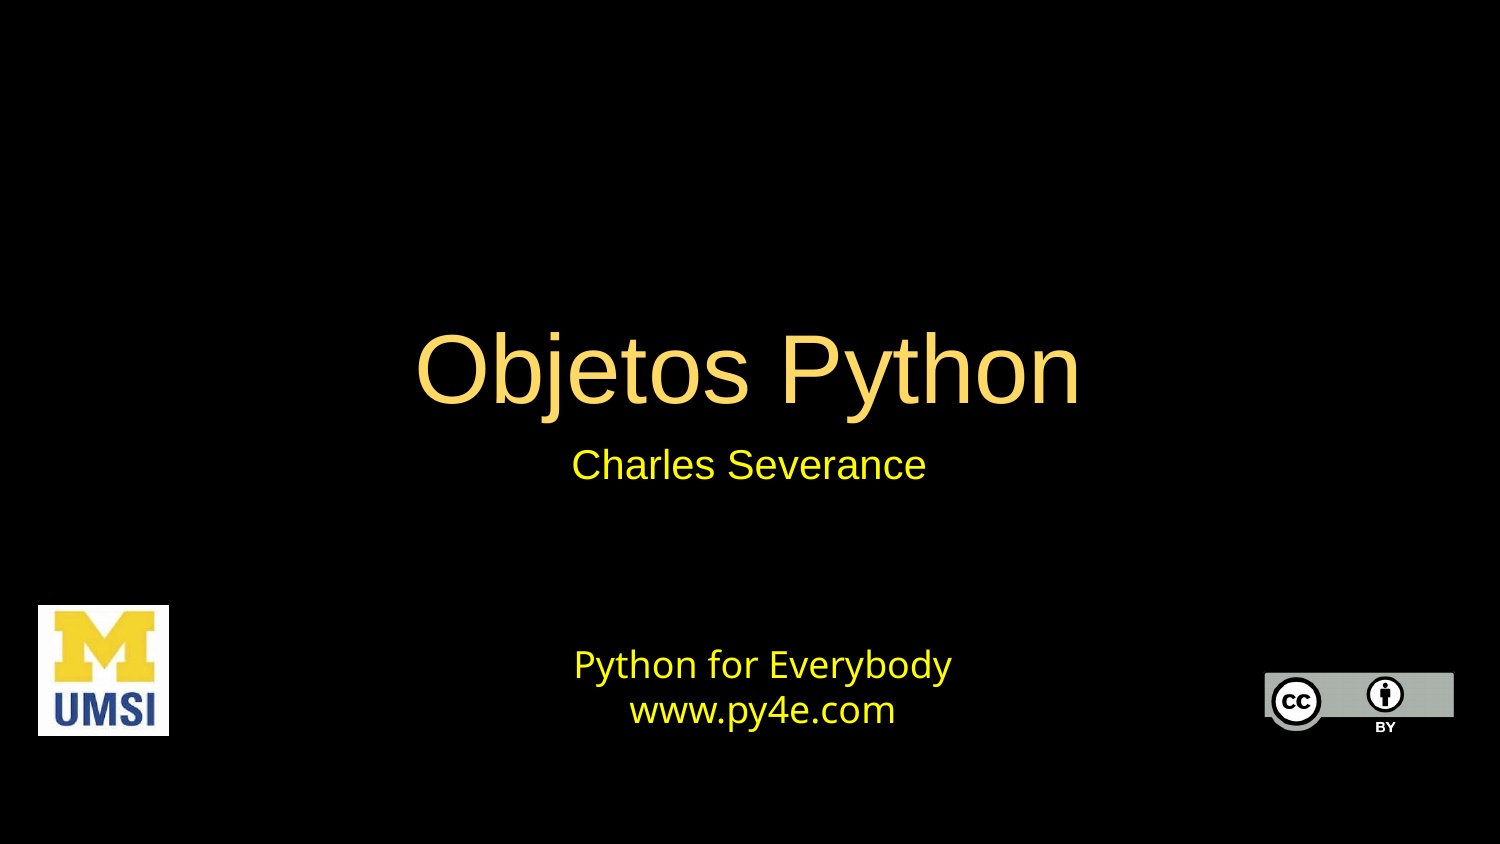

# Objetos Python
Charles Severance
Python for Everybody
www.py4e.com